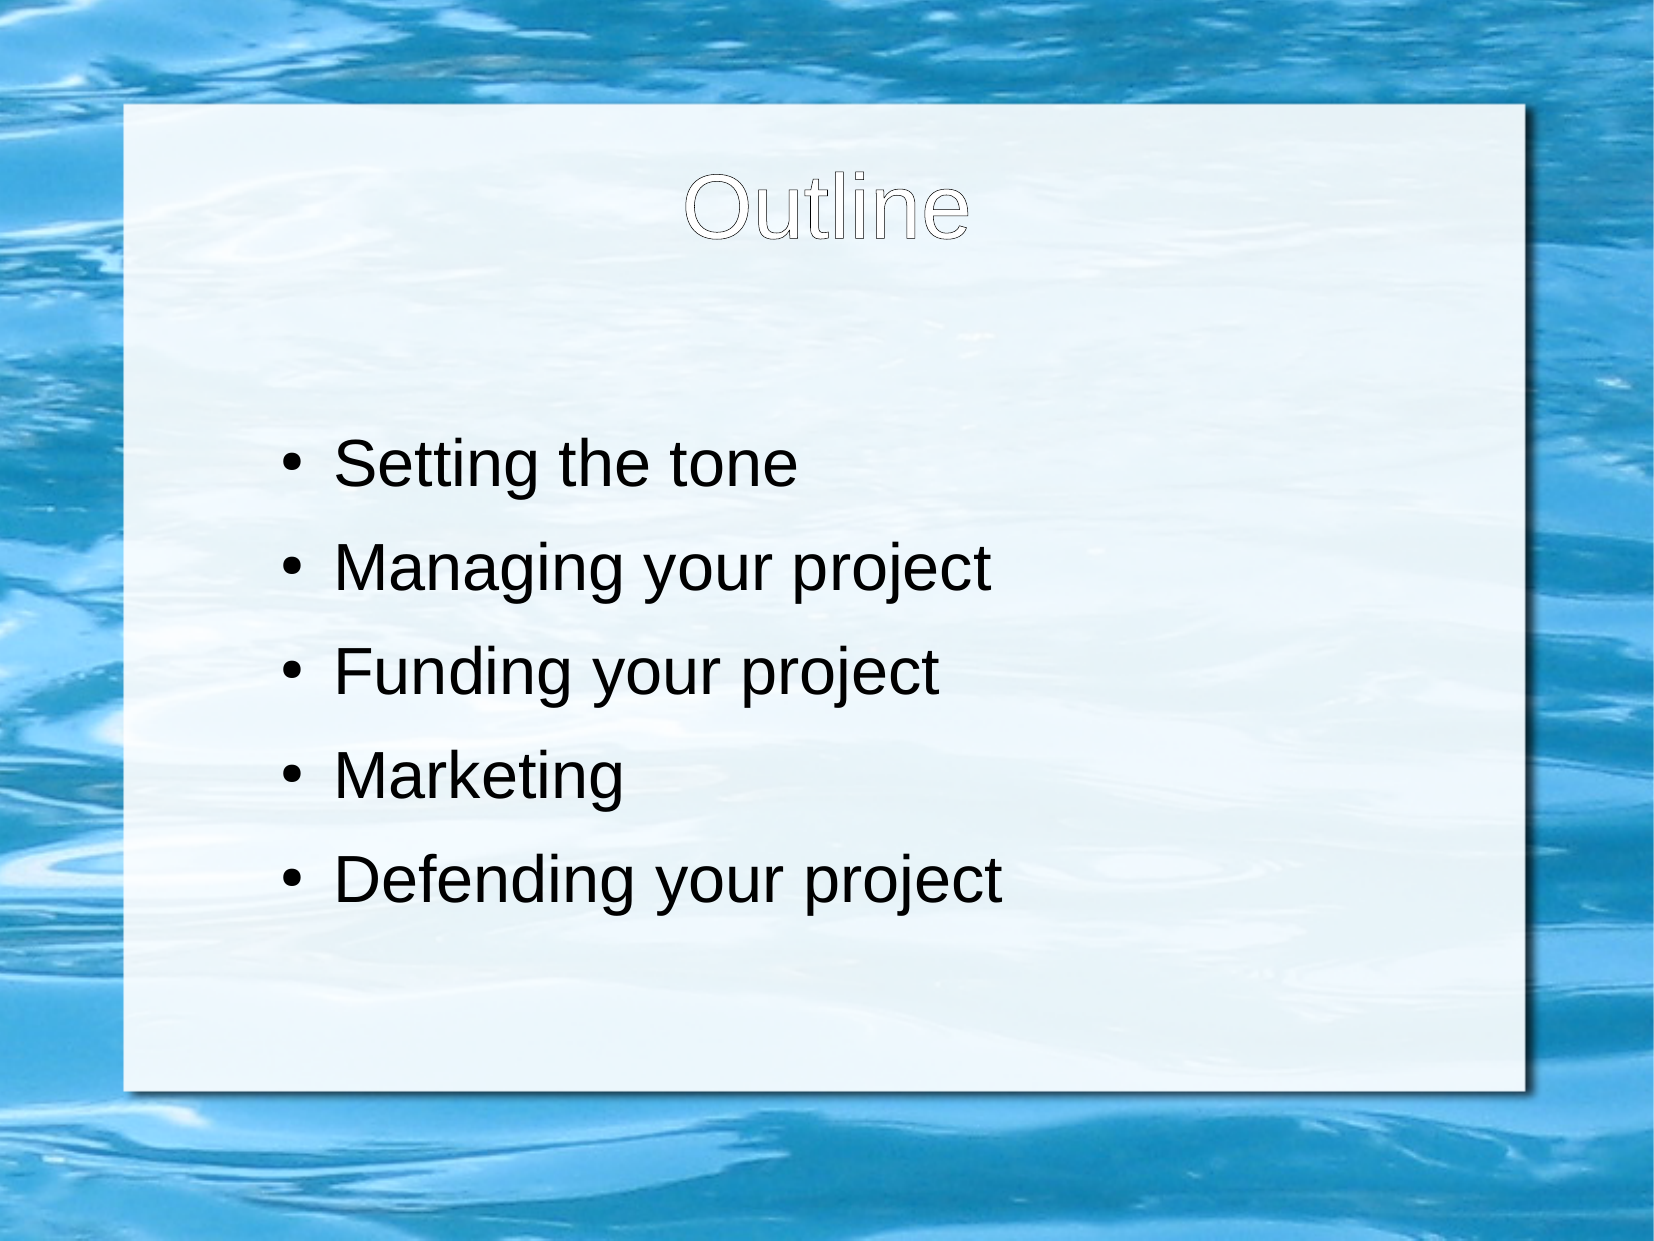

# Outline
Setting the tone
Managing your project
Funding your project
Marketing
Defending your project